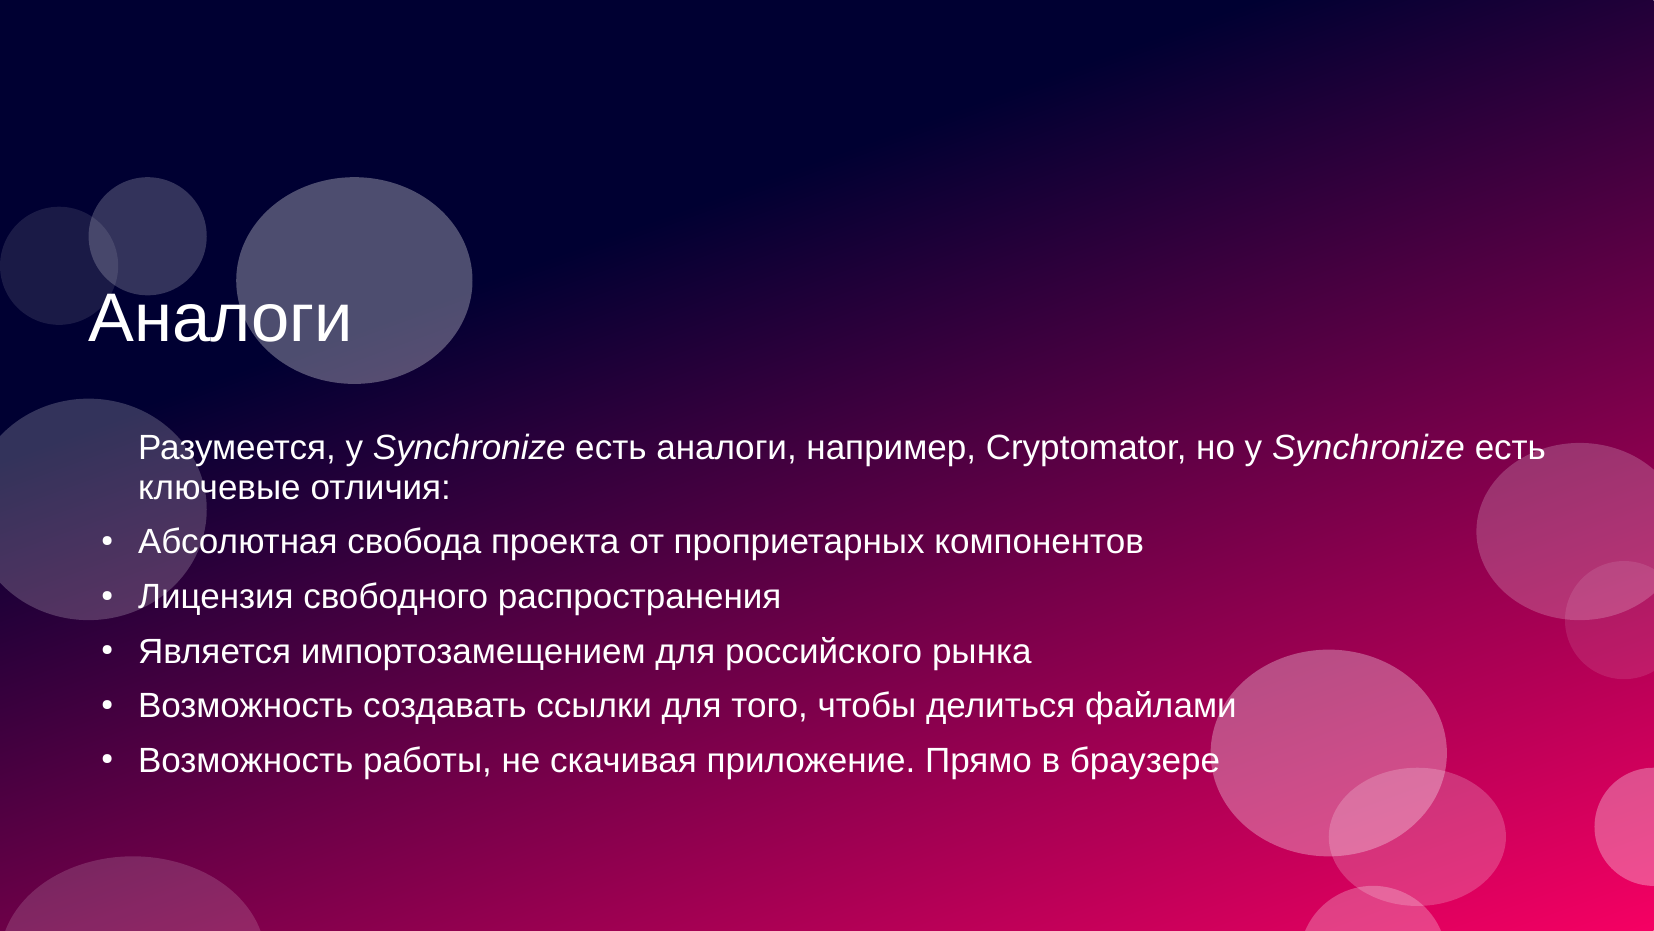

# Аналоги
Разумеется, у Synchronize есть аналоги, например, Cryptomator, но у Synchronize есть ключевые отличия:
Абсолютная свобода проекта от проприетарных компонентов
Лицензия свободного распространения
Является импортозамещением для российского рынка
Возможность создавать ссылки для того, чтобы делиться файлами
Возможность работы, не скачивая приложение. Прямо в браузере